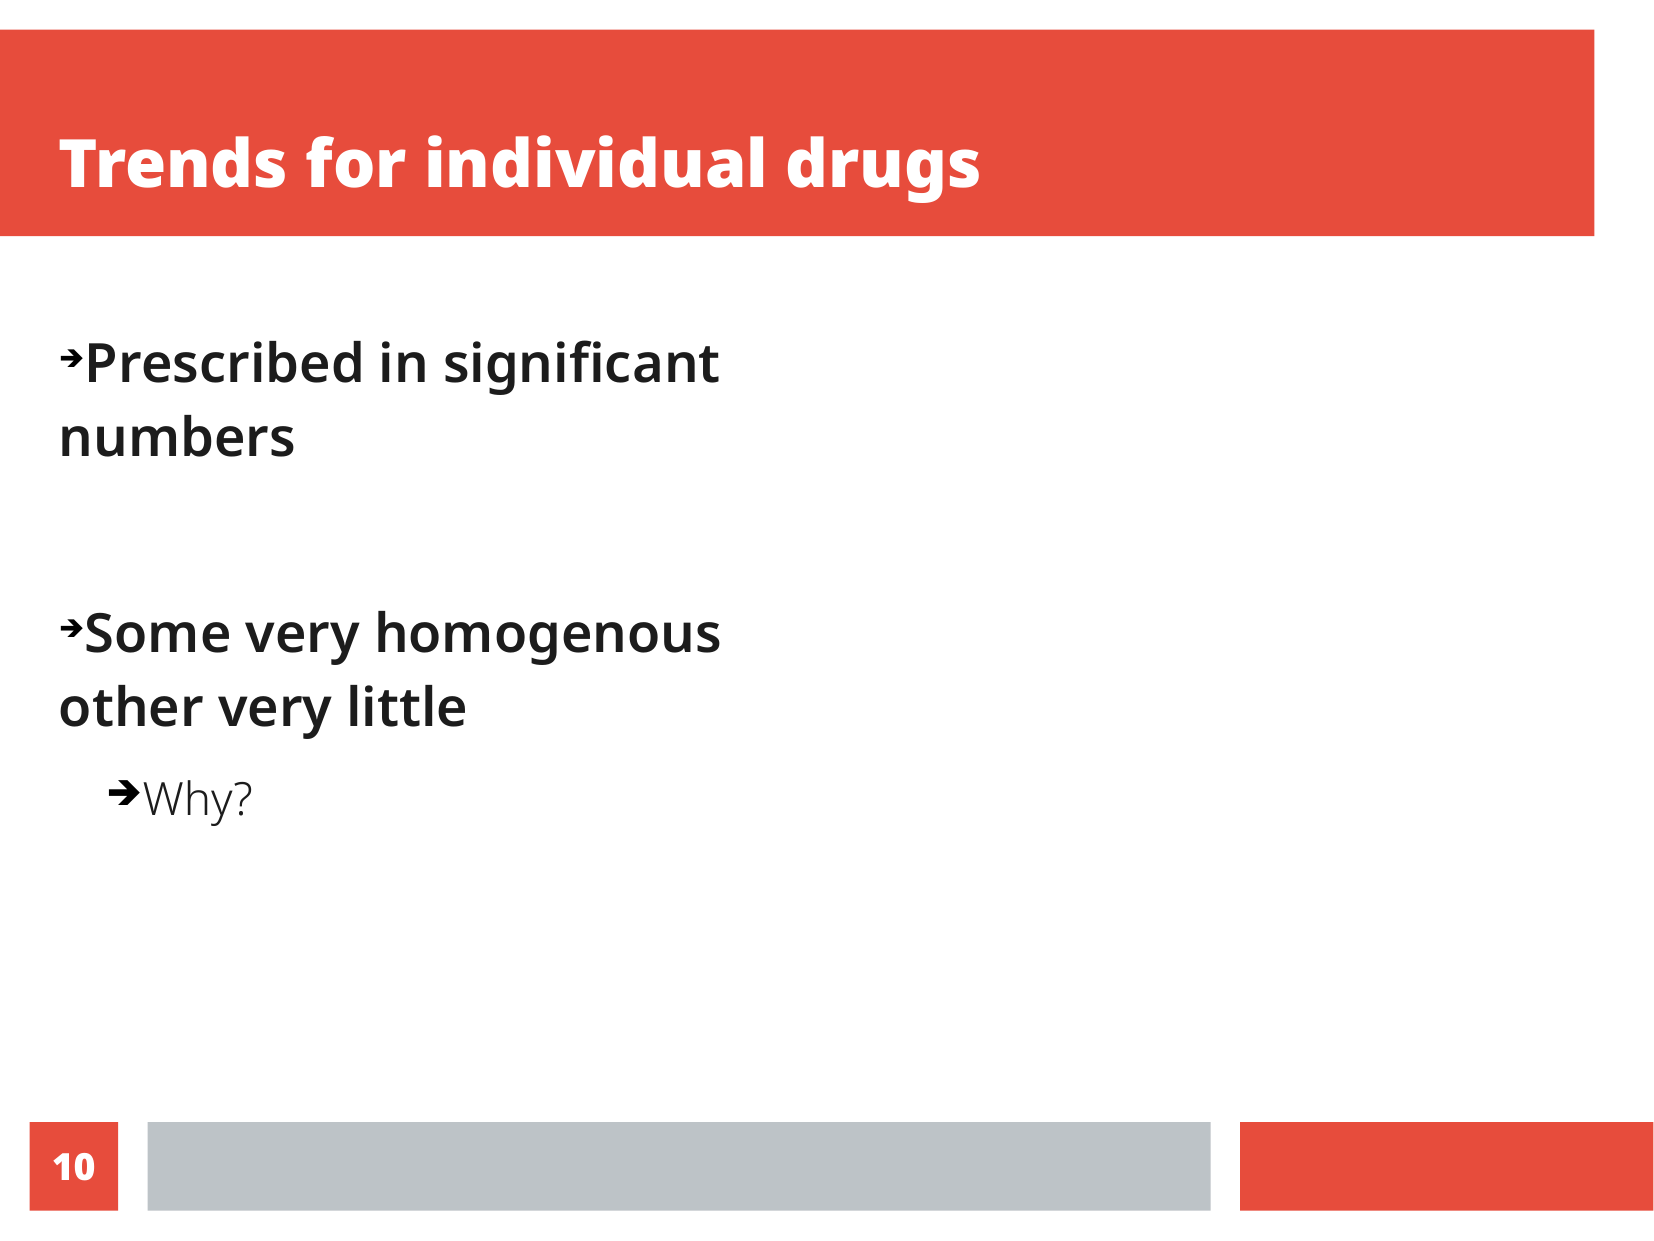

# Trends for individual drugs
Prescribed in significant numbers
Some very homogenous other very little
Why?
10